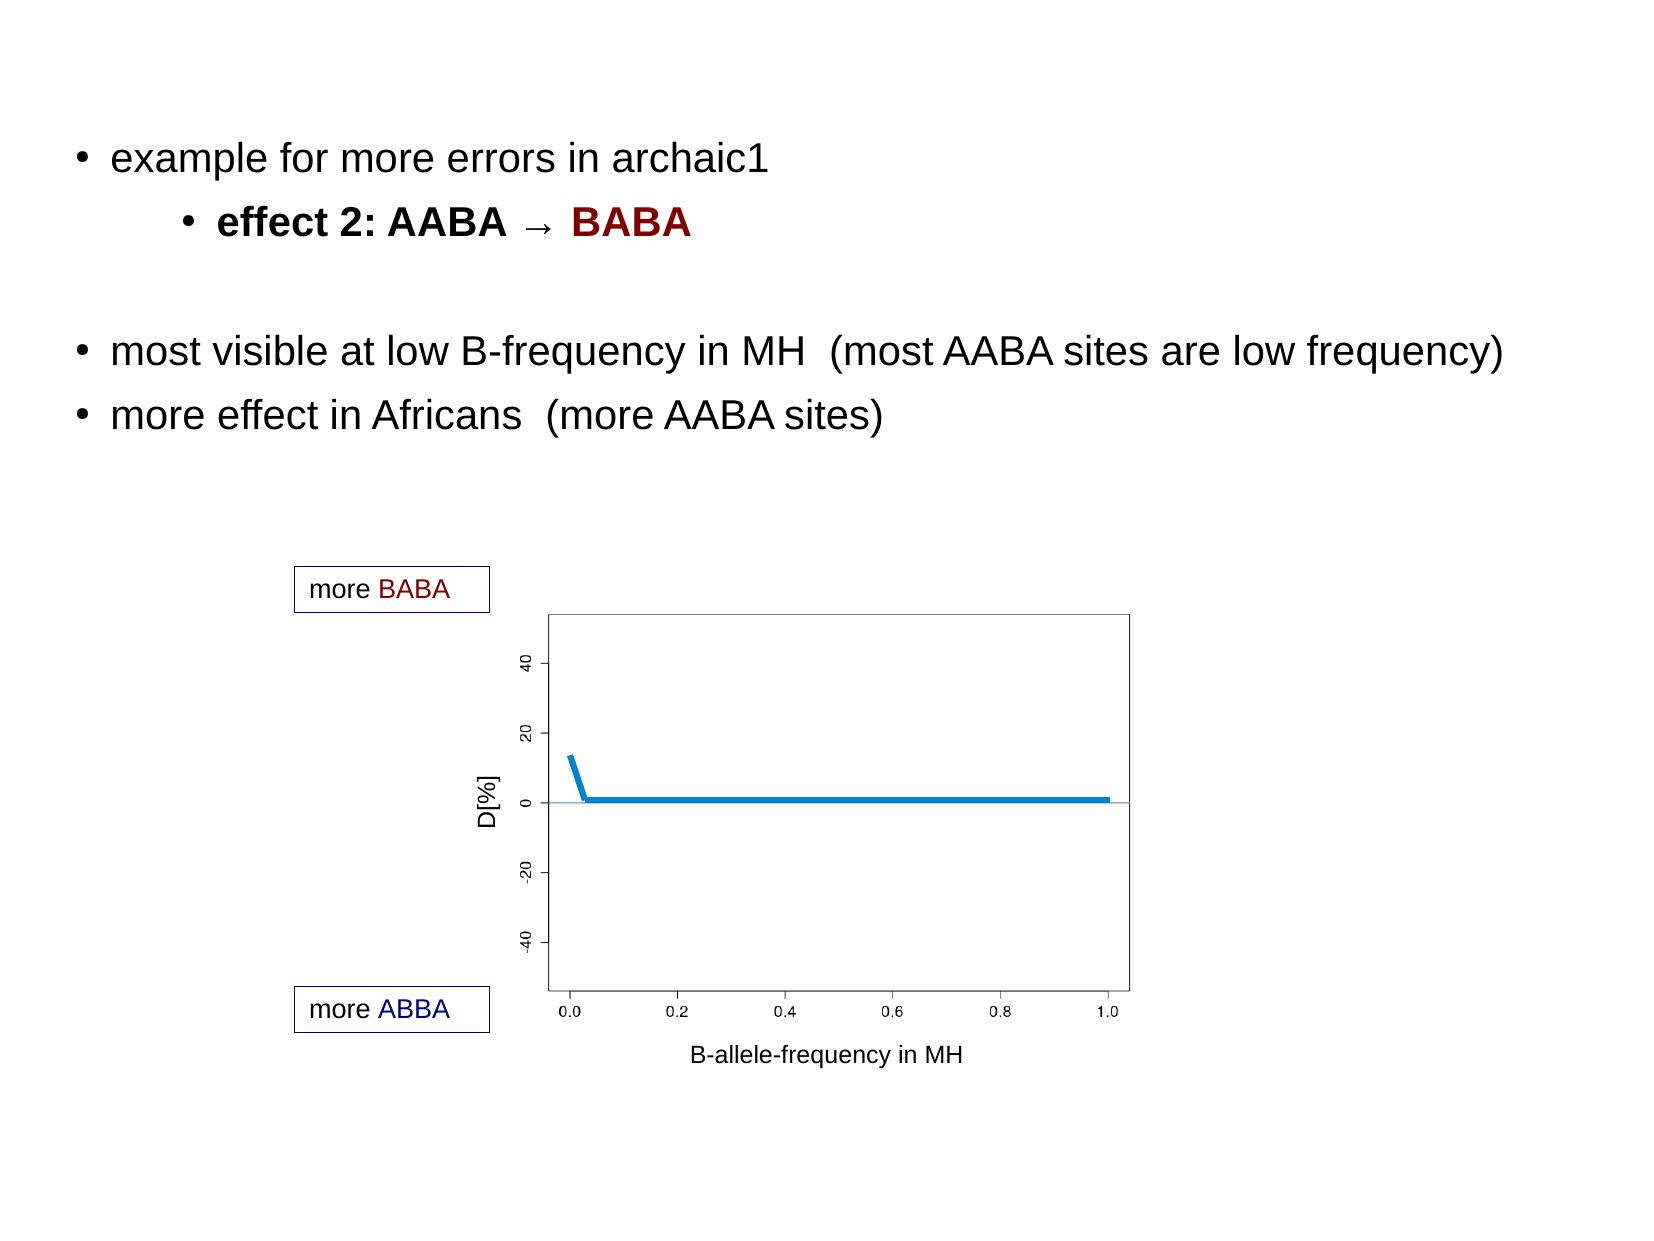

# example for more errors in archaic1
effect 2: AABA → BABA
most visible at low B-frequency in MH (most AABA sites are low frequency)
more effect in Africans (more AABA sites)
more BABA
more ABBA
B-allele-frequency in MH
D[%]